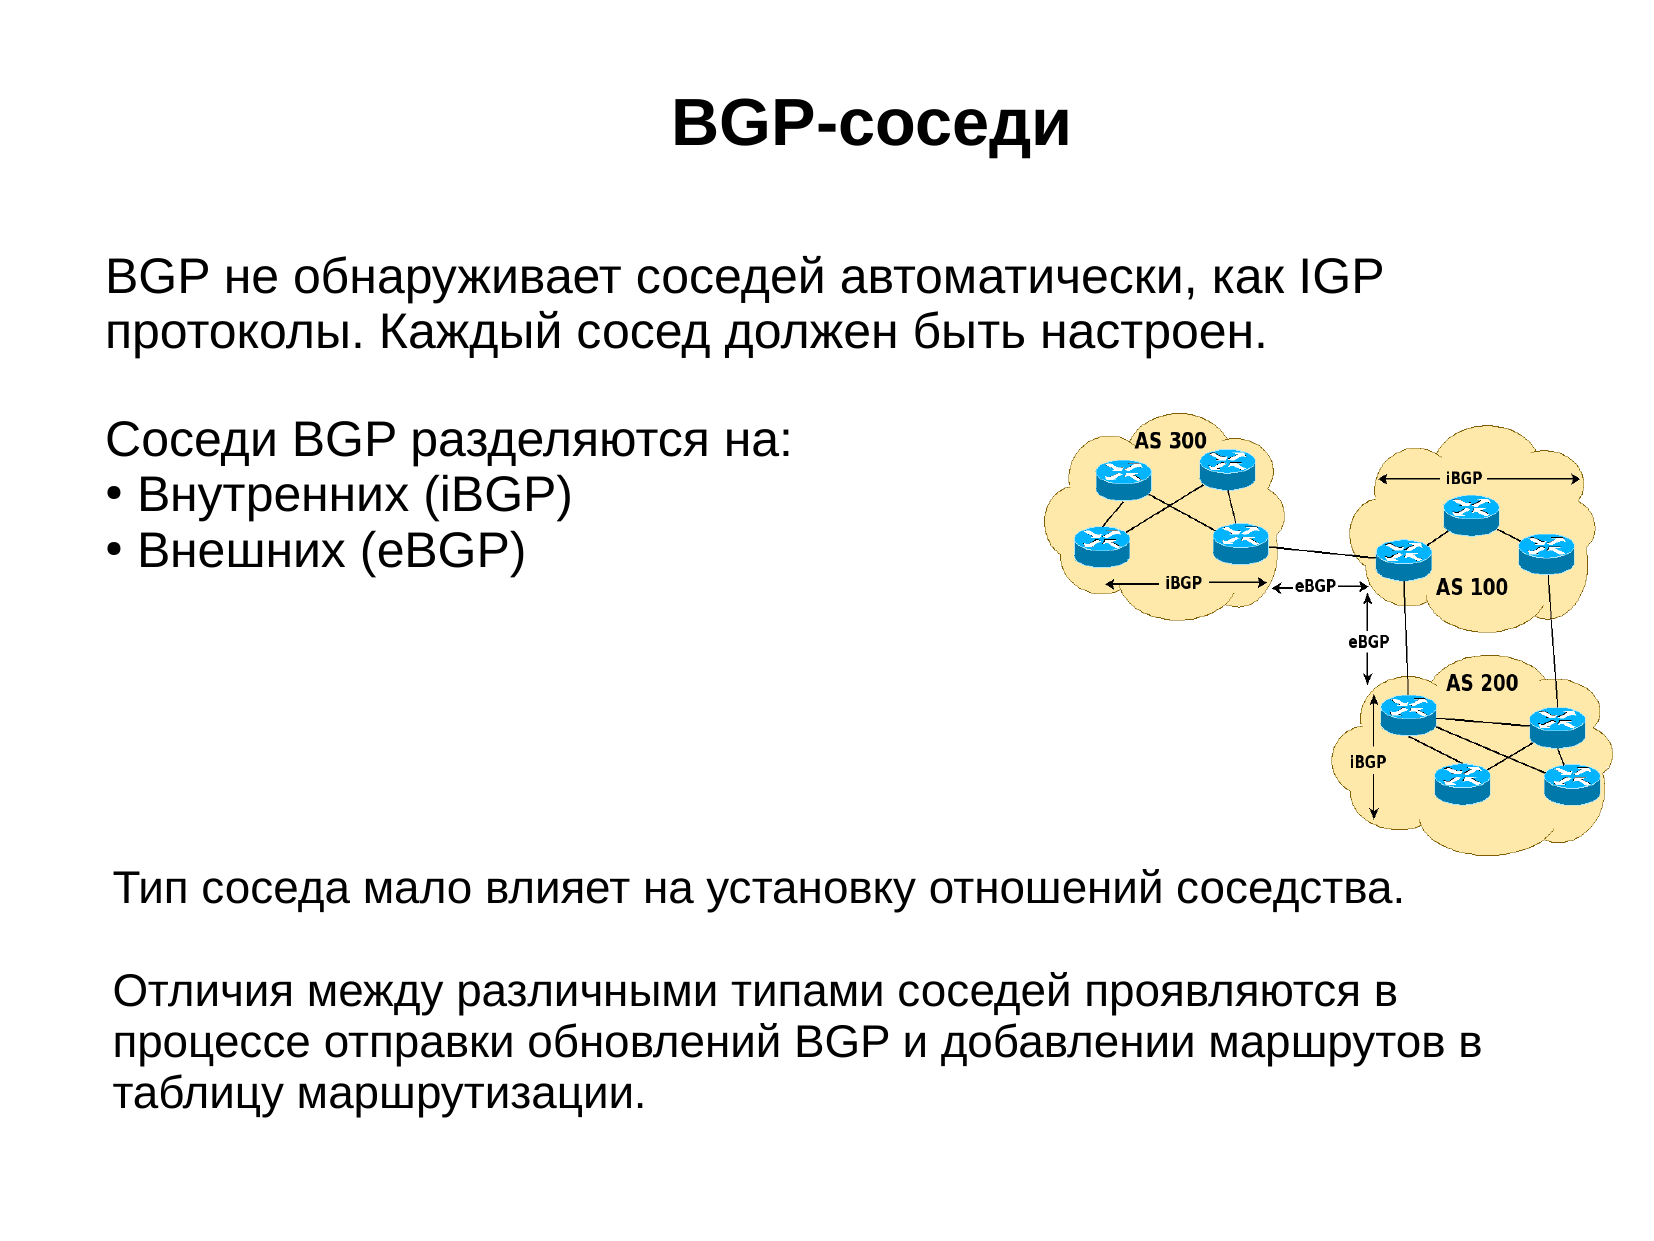

BGP-соседи
# BGP не обнаруживает соседей автоматически, как IGP протоколы. Каждый сосед должен быть настроен.
Соседи BGP разделяются на:
 Внутренних (iBGP)
 Внешних (eBGP)
Тип соседа мало влияет на установку отношений соседства.
Отличия между различными типами соседей проявляются в процессе отправки обновлений BGP и добавлении маршрутов в таблицу маршрутизации.